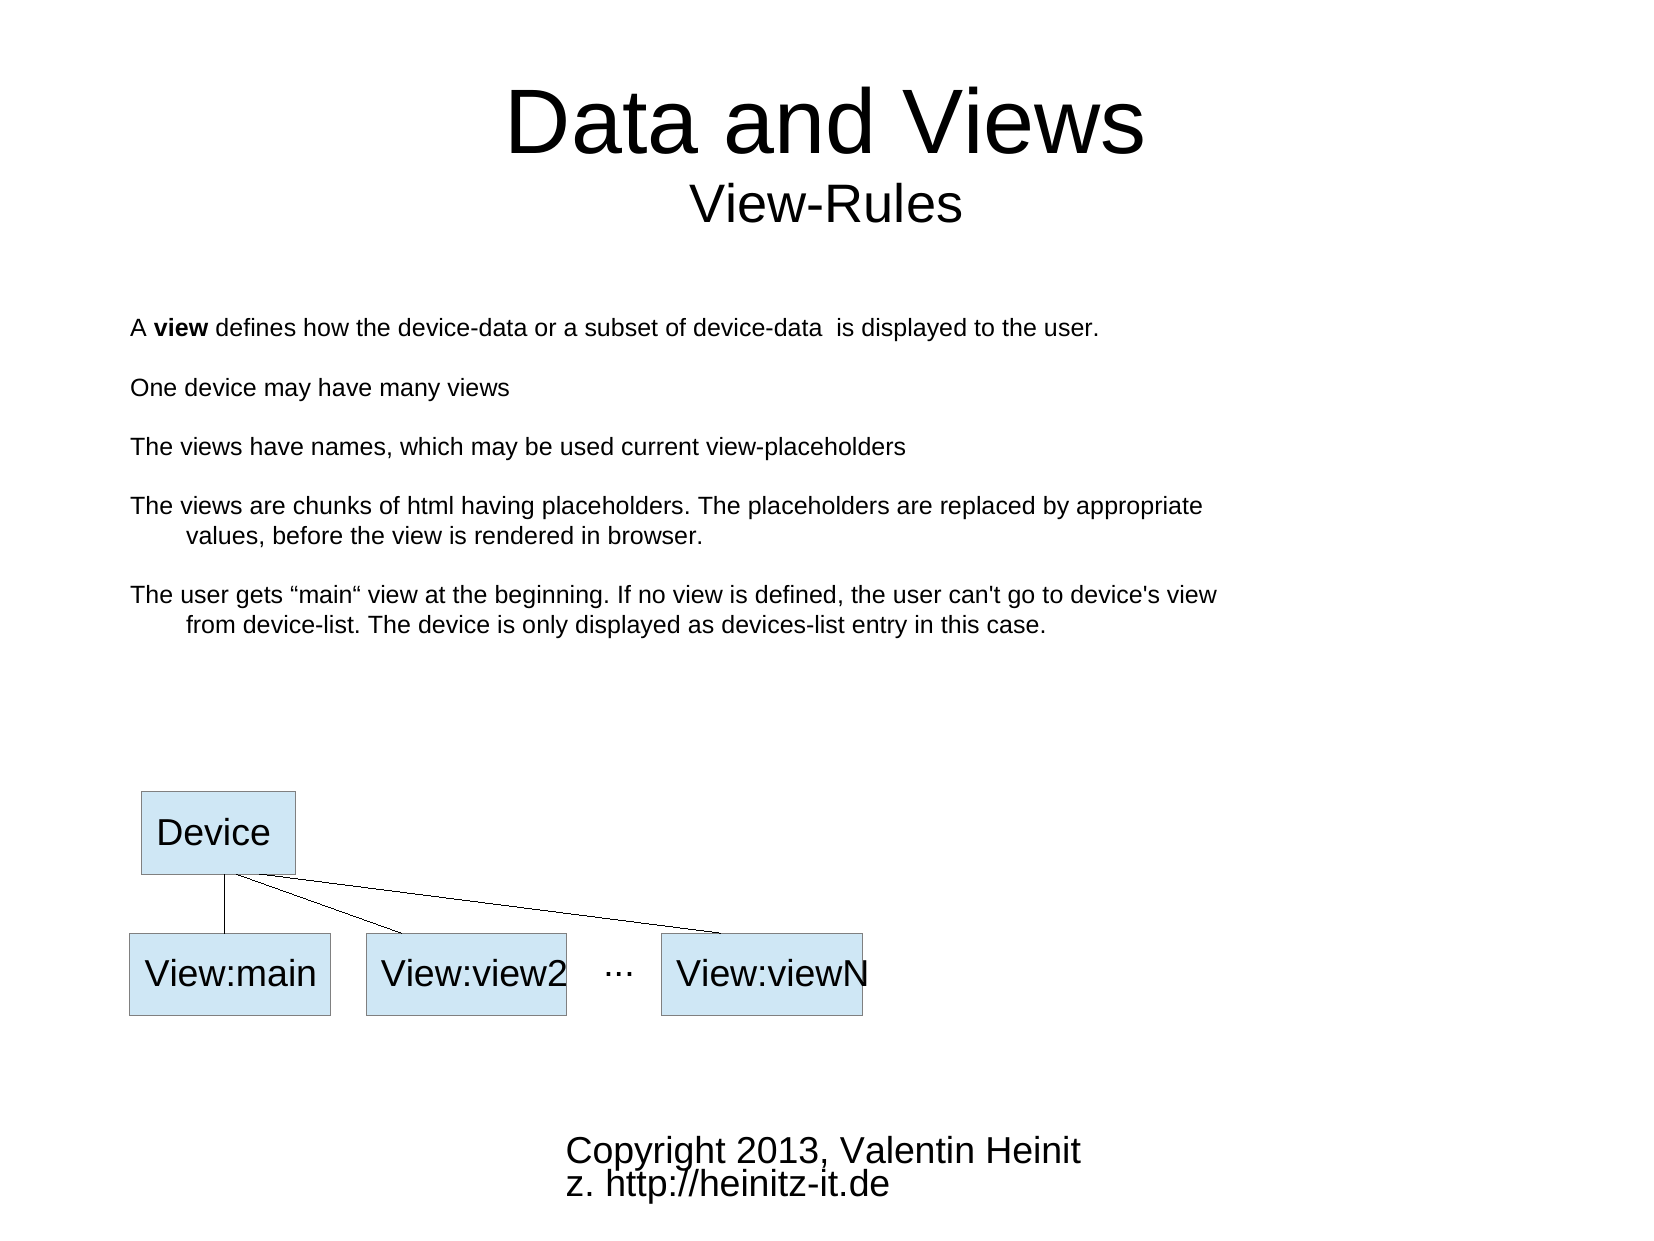

# Data and Views View-Rules
A view defines how the device-data or a subset of device-data is displayed to the user.
One device may have many views
The views have names, which may be used current view-placeholders
The views are chunks of html having placeholders. The placeholders are replaced by appropriate values, before the view is rendered in browser.
The user gets “main“ view at the beginning. If no view is defined, the user can't go to device's view from device-list. The device is only displayed as devices-list entry in this case.
Device
View:main
View:view2
View:viewN
...
Copyright 2013, Valentin Heinitz. http://heinitz-it.de